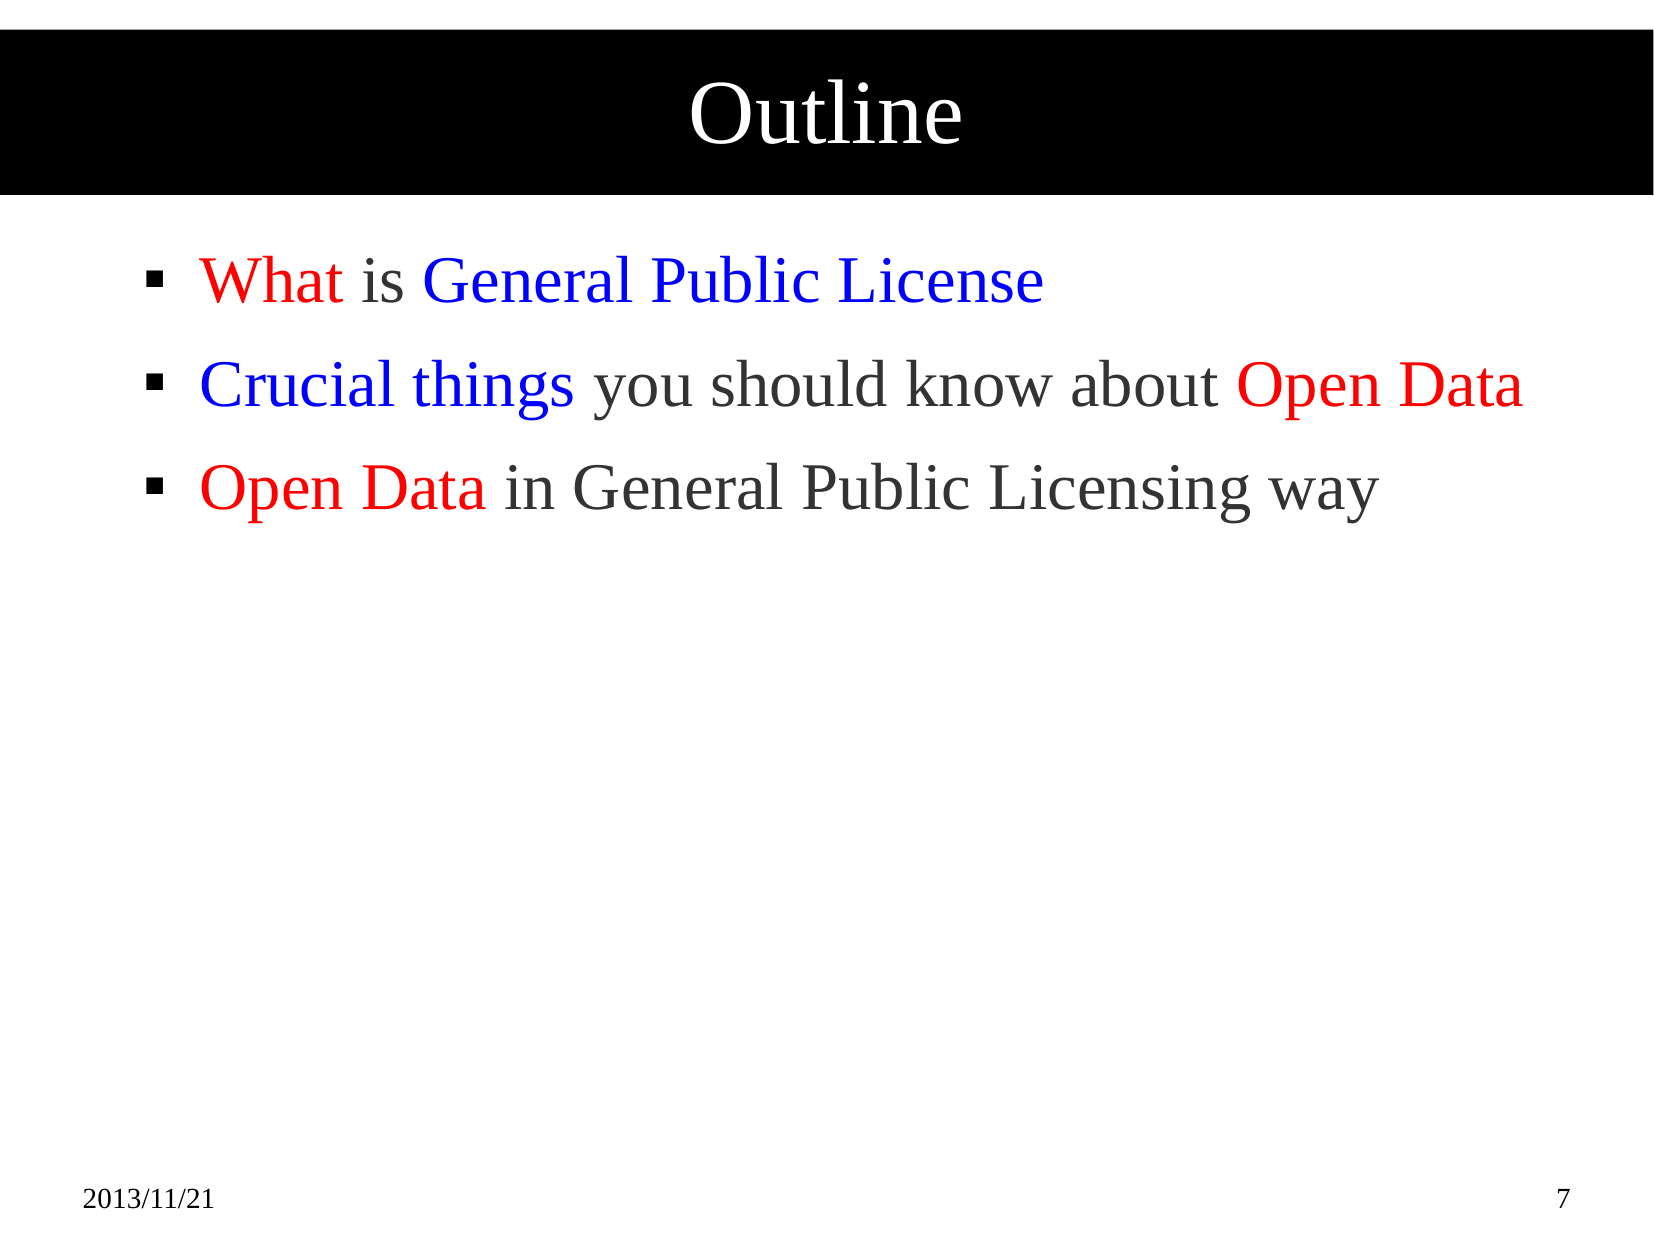

# Outline
What is General Public License
Crucial things you should know about Open Data
Open Data in General Public Licensing way
2013/11/21
7